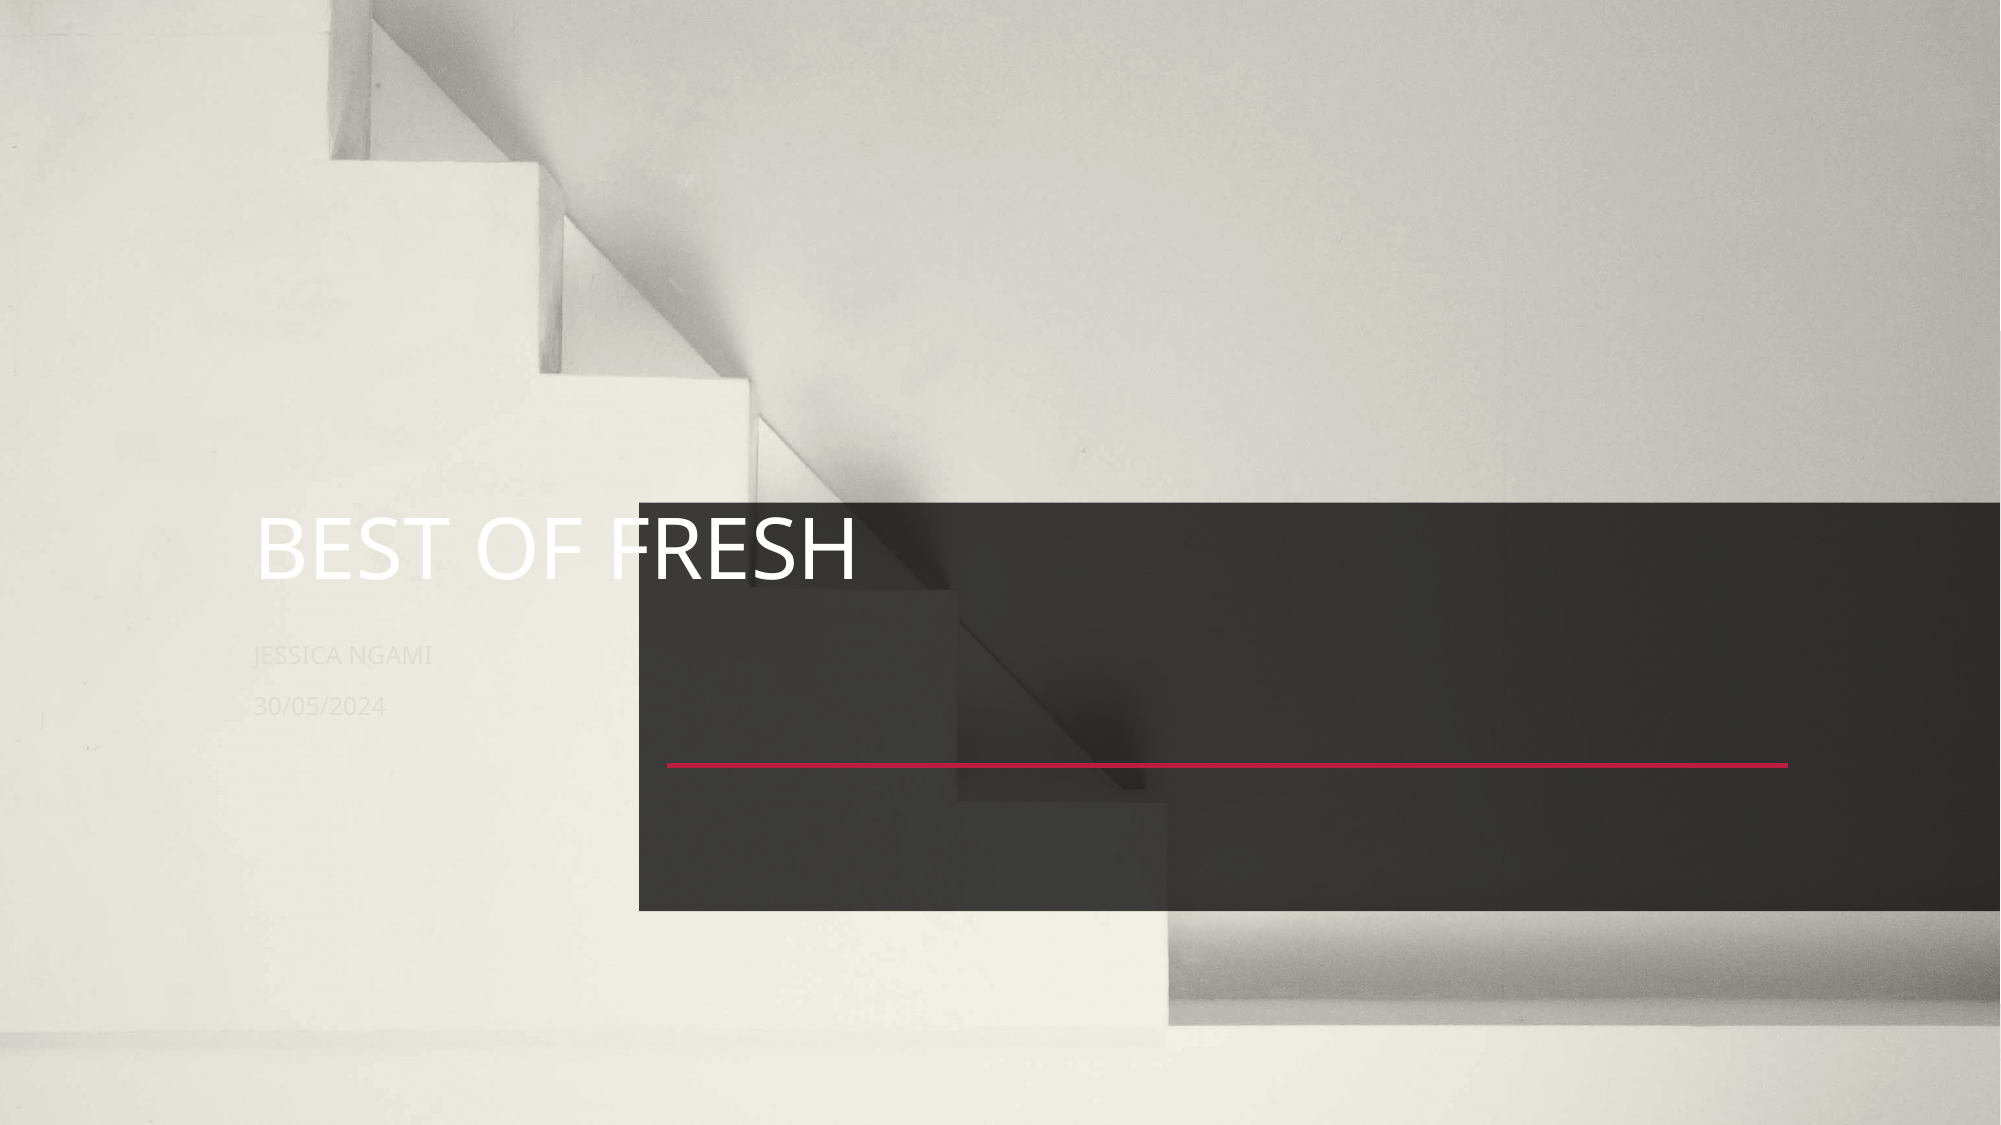

# BEST OF FRESH
Jessica ngami
30/05/2024